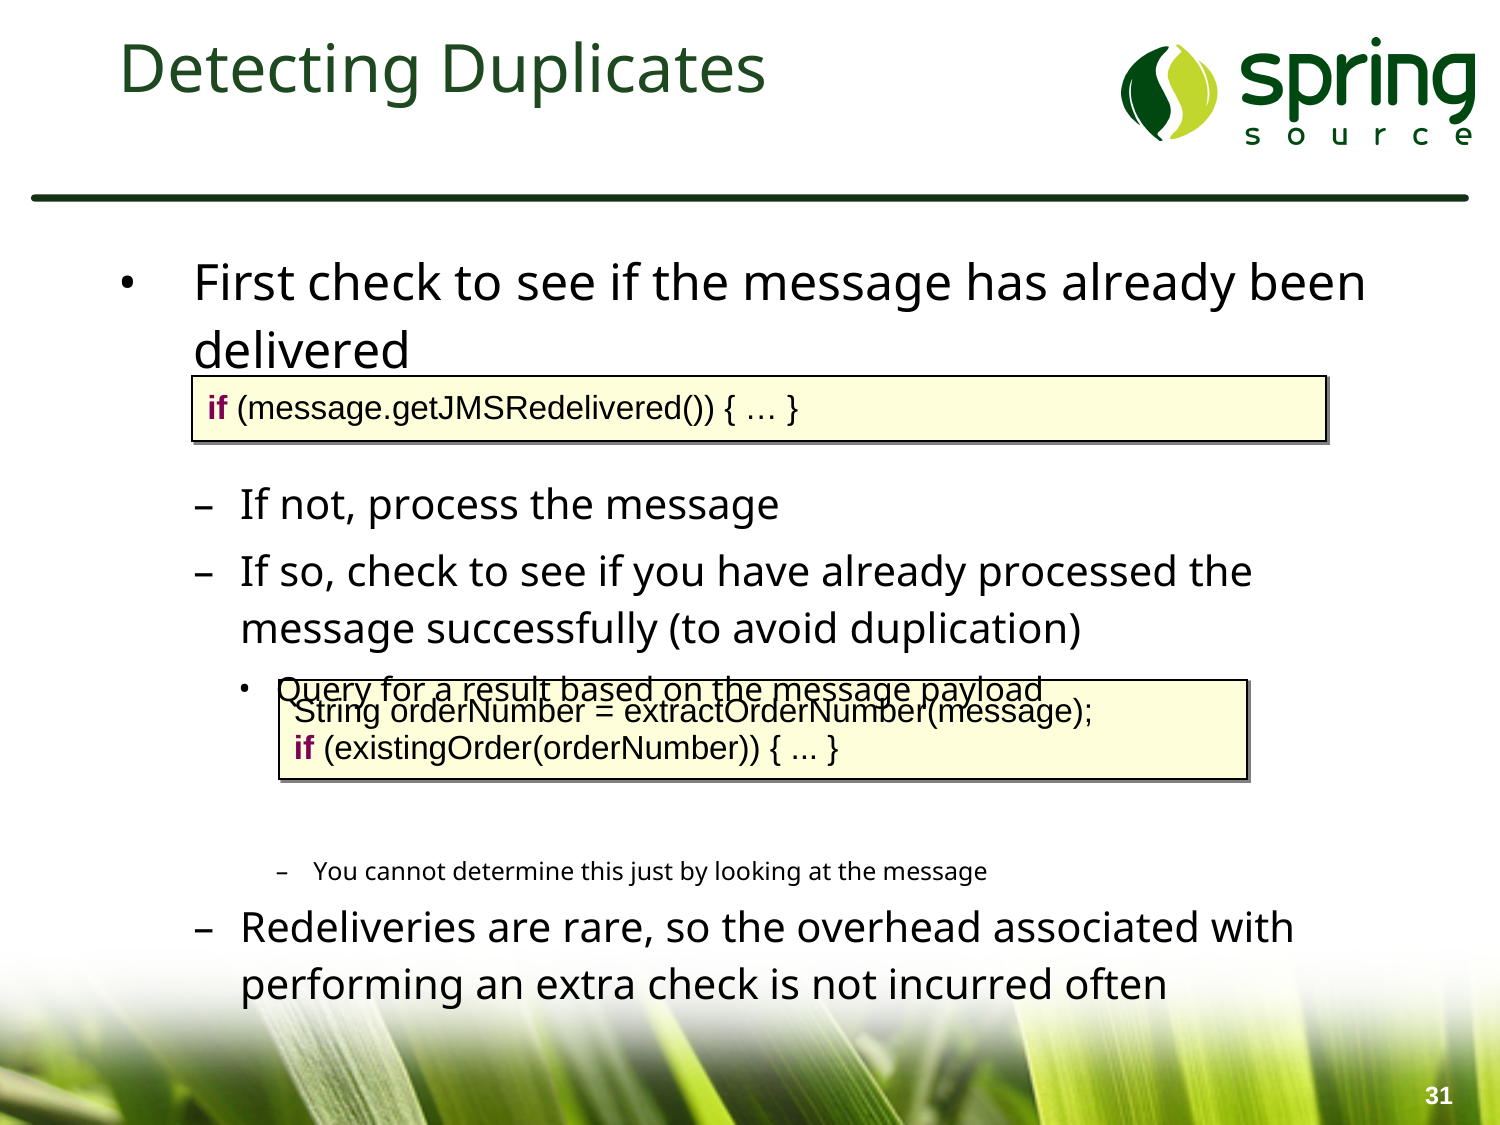

# Detecting Duplicates
First check to see if the message has already been delivered
If not, process the message
If so, check to see if you have already processed the message successfully (to avoid duplication)
Query for a result based on the message payload
You cannot determine this just by looking at the message
Redeliveries are rare, so the overhead associated with performing an extra check is not incurred often
if (message.getJMSRedelivered()) { … }
String orderNumber = extractOrderNumber(message);
if (existingOrder(orderNumber)) { ... }